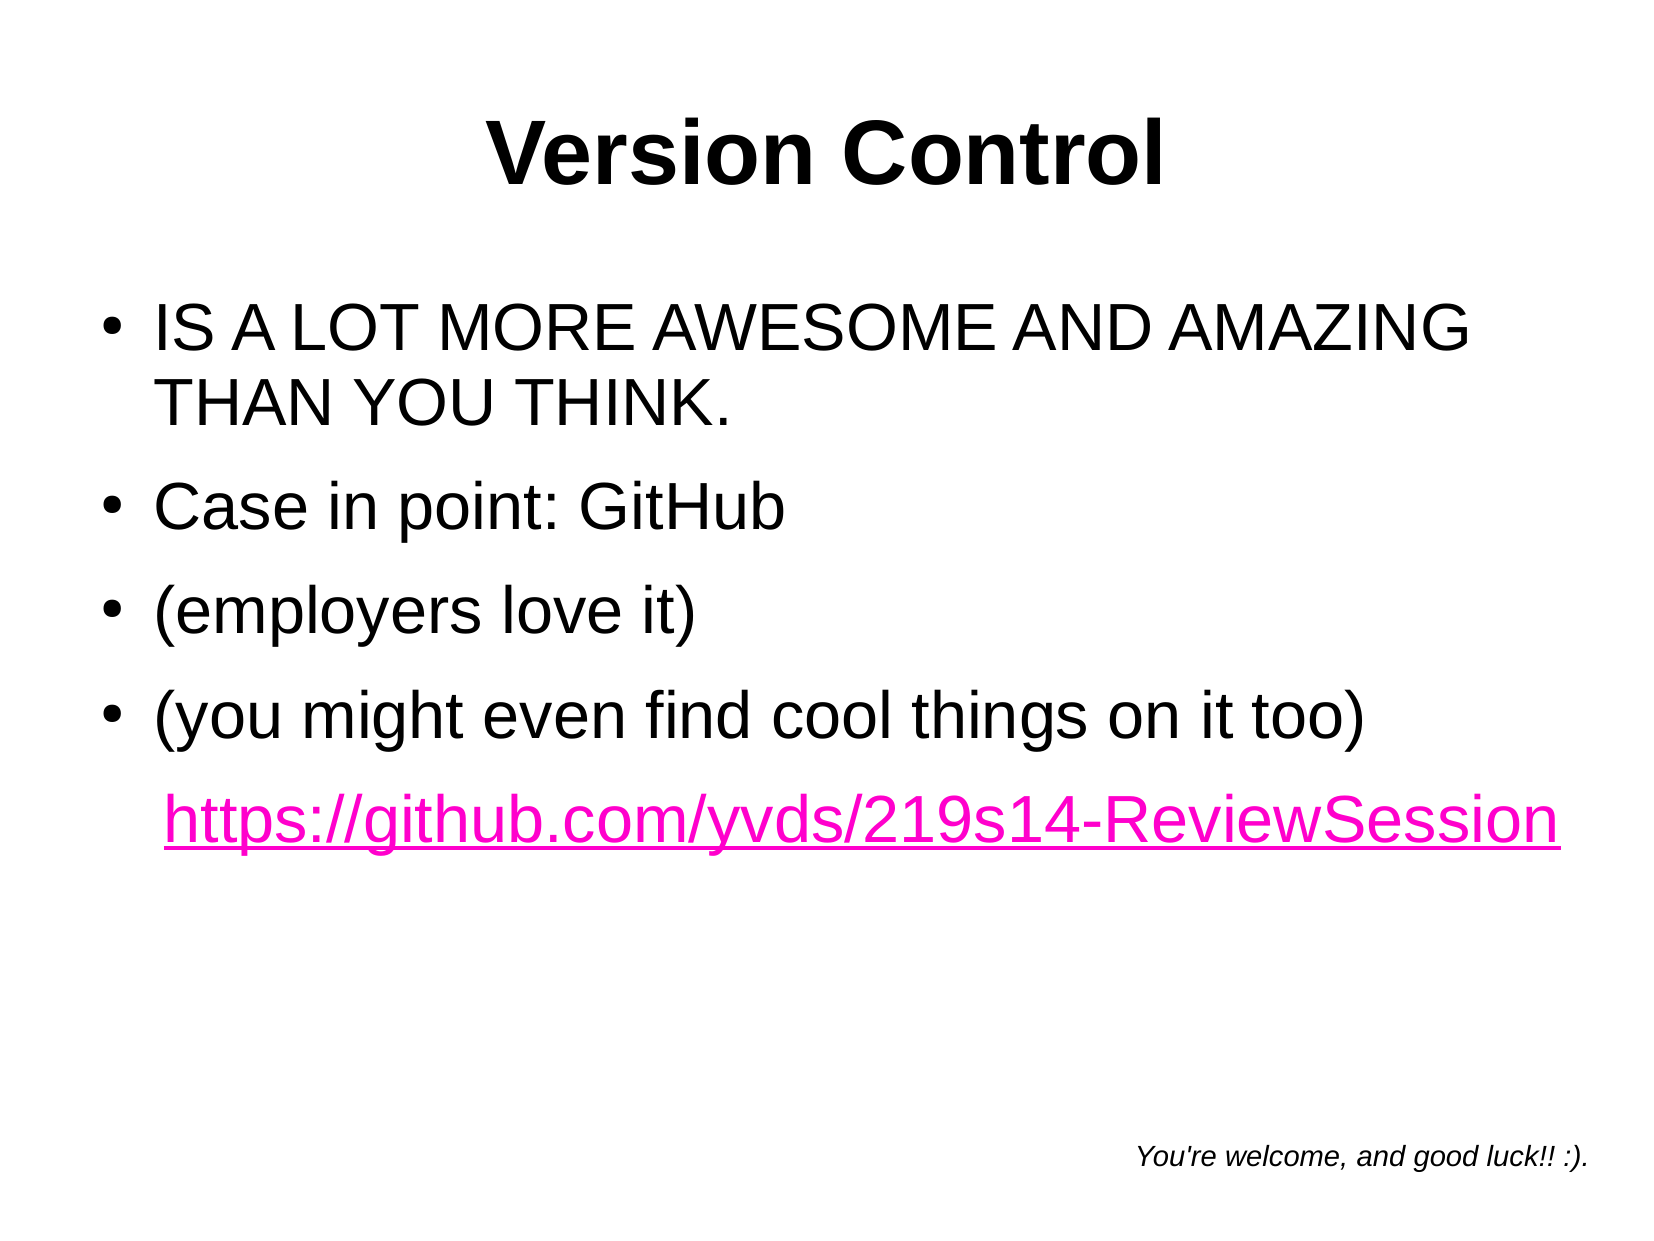

# Version Control
IS A LOT MORE AWESOME AND AMAZING THAN YOU THINK.
Case in point: GitHub
(employers love it)
(you might even find cool things on it too)
https://github.com/yvds/219s14-ReviewSession
You're welcome, and good luck!! :).